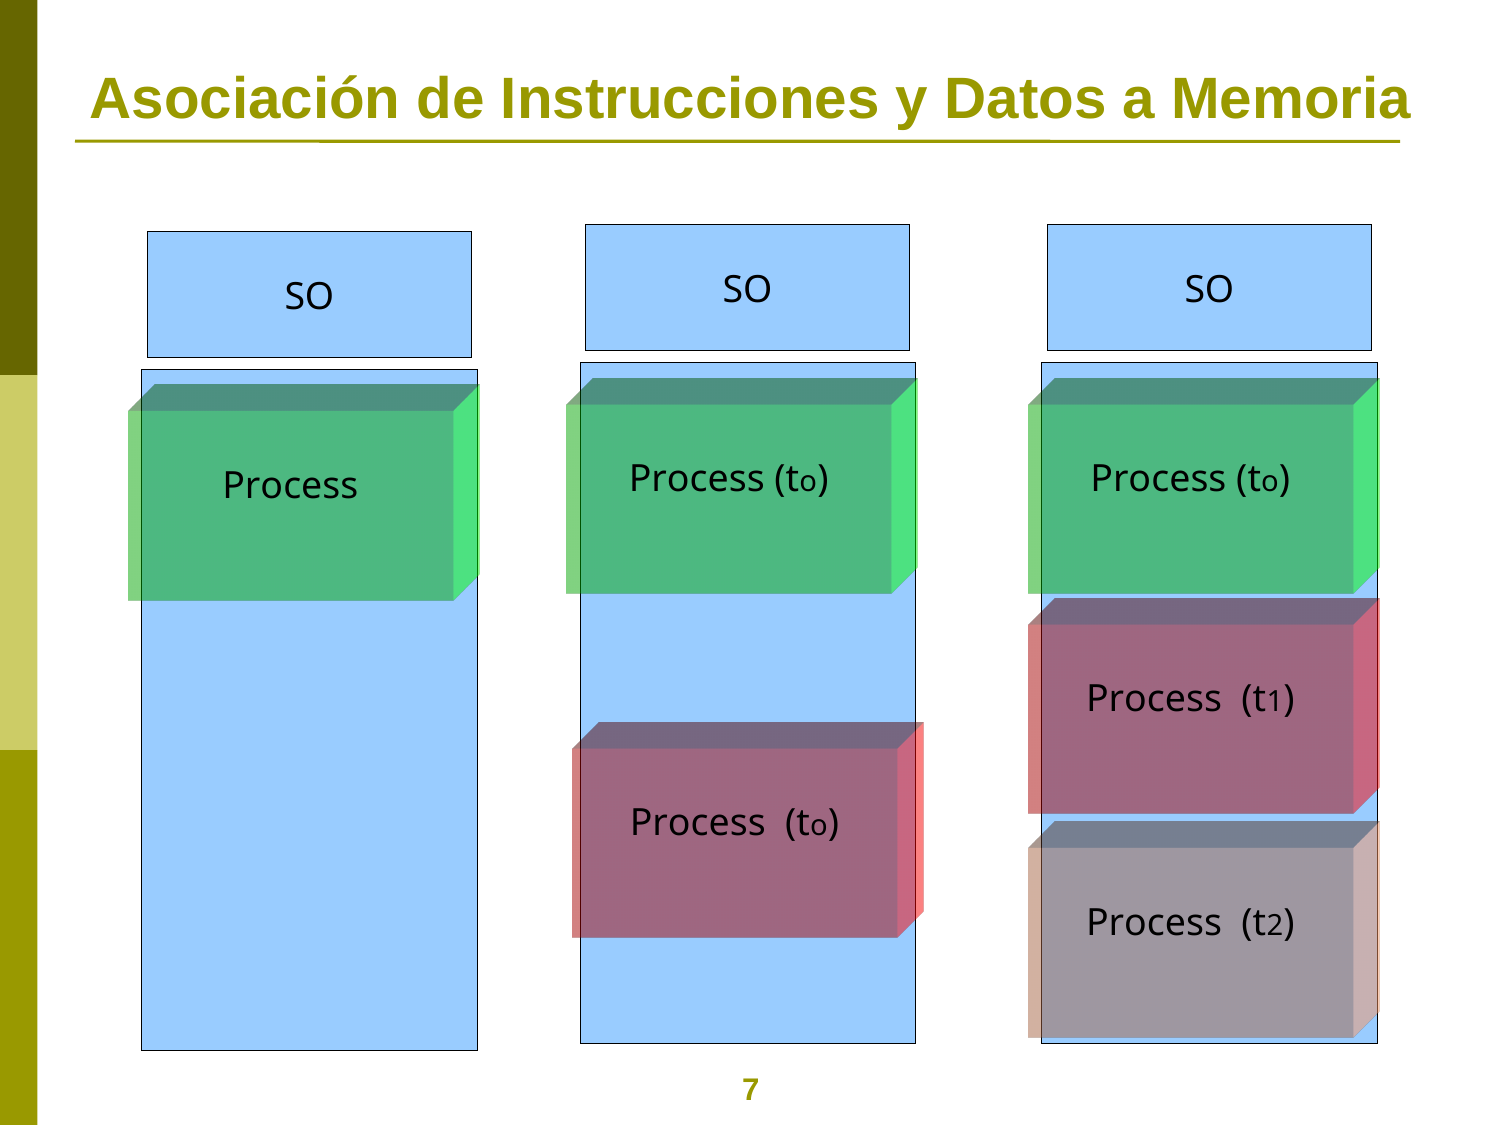

# Asociación de Instrucciones y Datos a Memoria
SO
SO
SO
Process (to)
Process (to)
Process
Process (t1)
Process (to)
Process (t2)